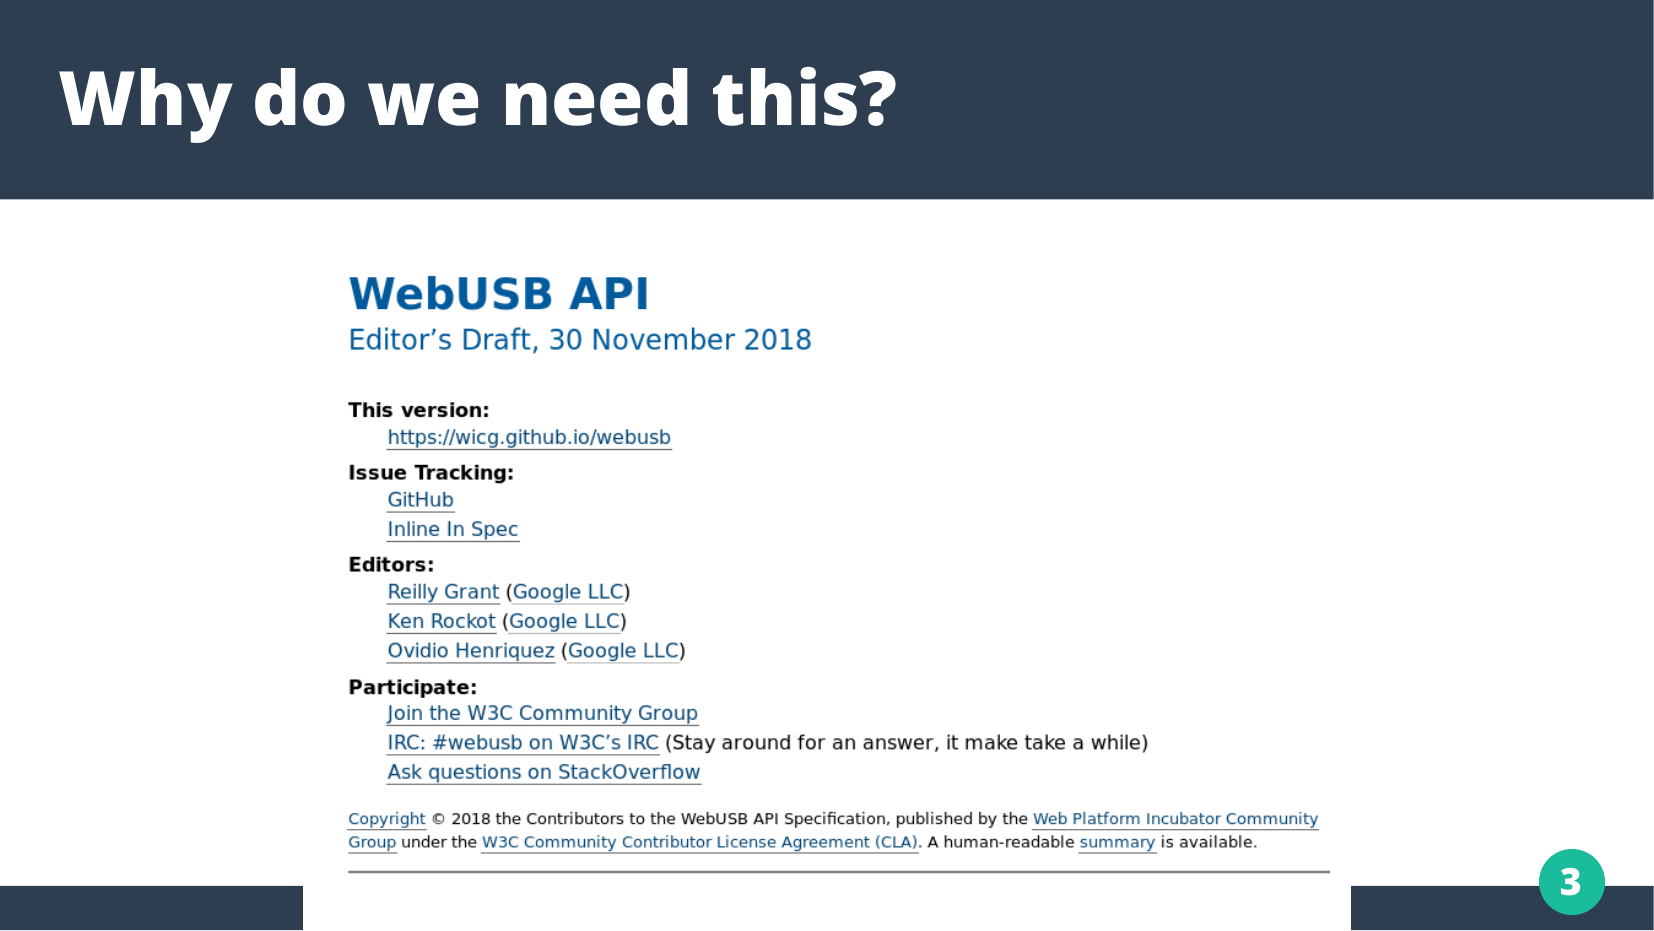

# Why do we need this?
3